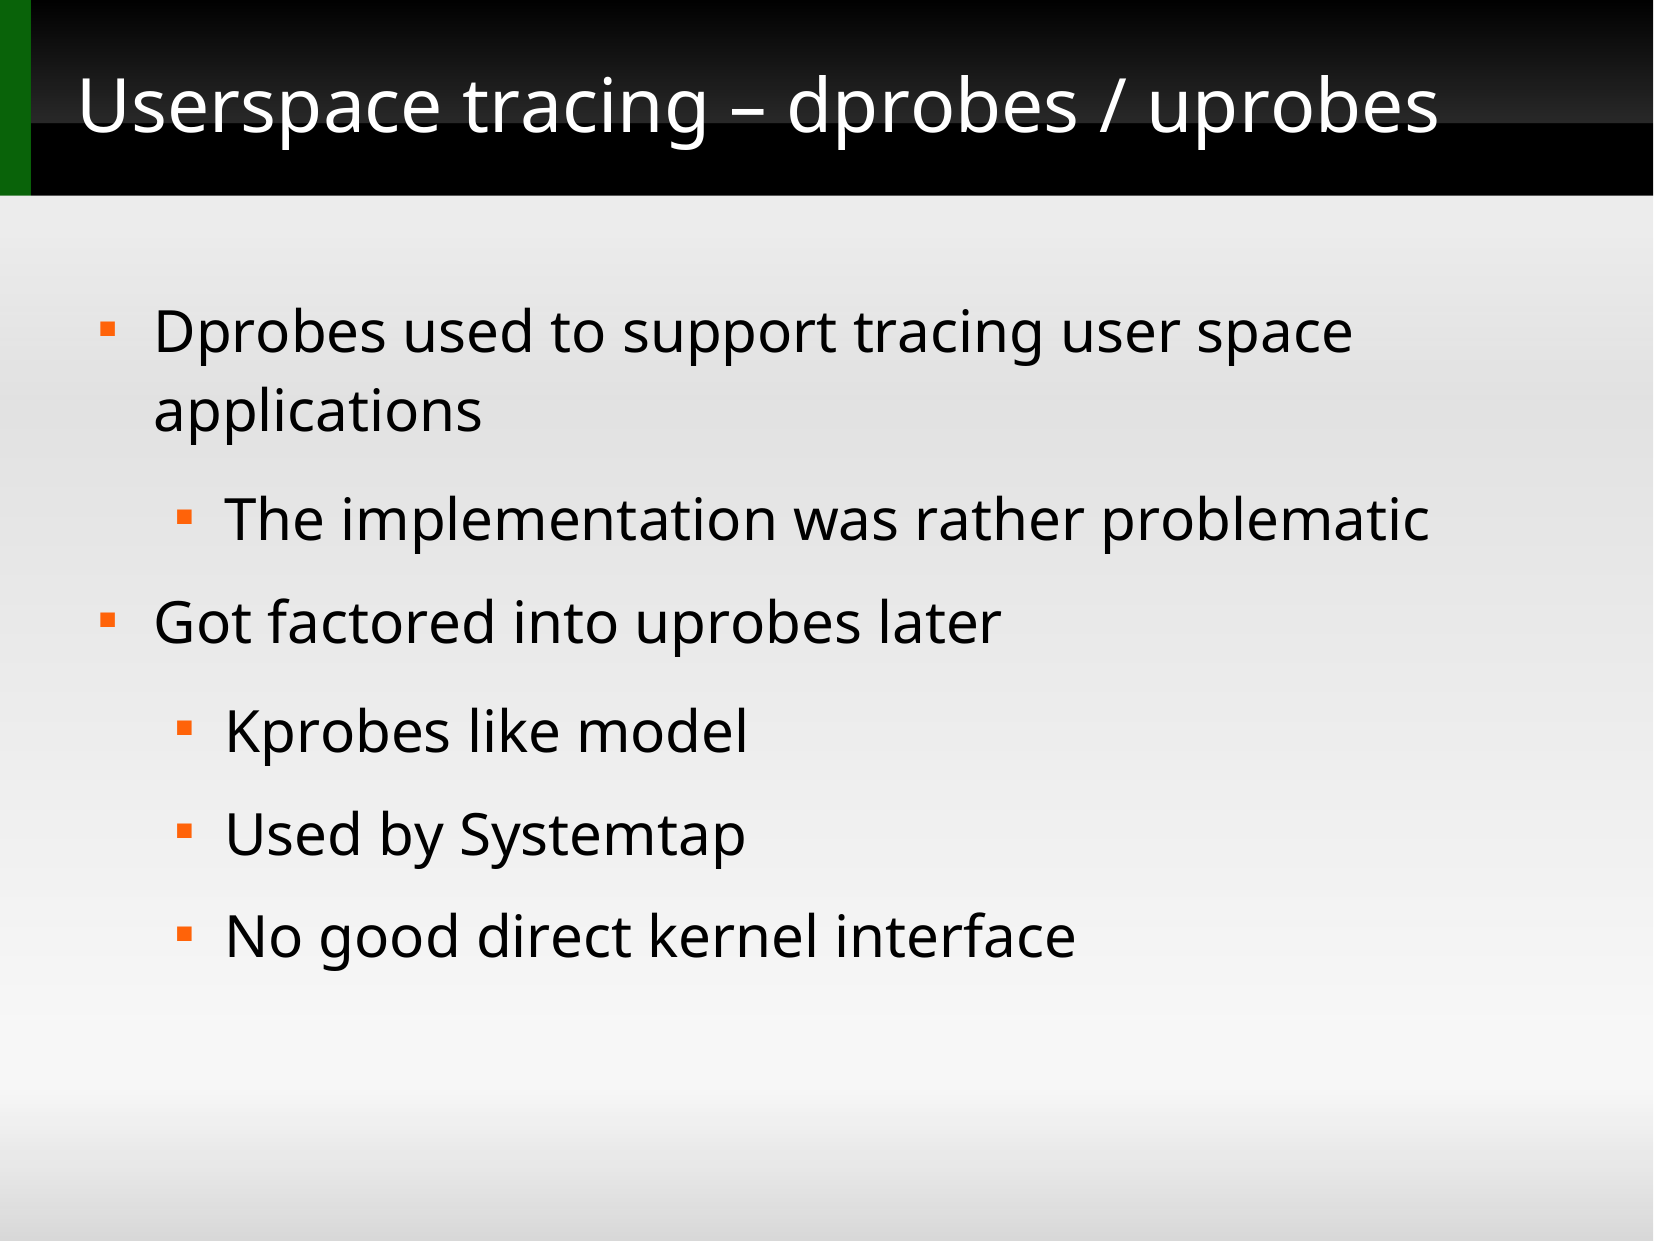

# Userspace tracing – dprobes / uprobes
Dprobes used to support tracing user space applications
The implementation was rather problematic
Got factored into uprobes later
Kprobes like model
Used by Systemtap
No good direct kernel interface